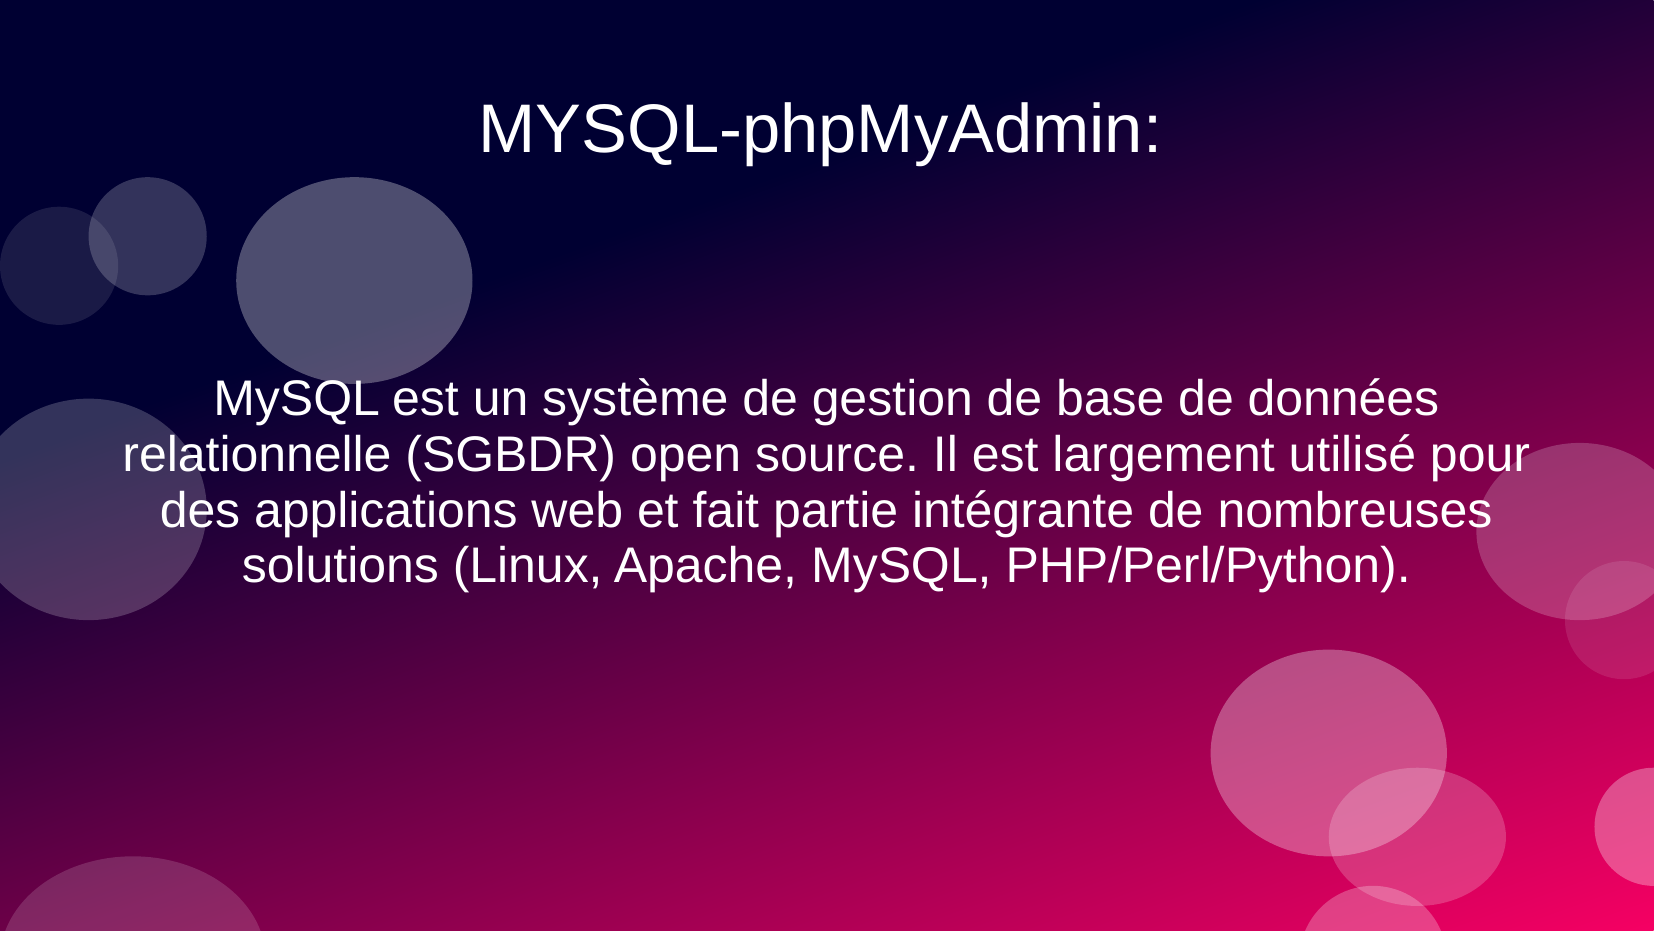

# MYSQL-phpMyAdmin:
MySQL est un système de gestion de base de données relationnelle (SGBDR) open source. Il est largement utilisé pour des applications web et fait partie intégrante de nombreuses solutions (Linux, Apache, MySQL, PHP/Perl/Python).